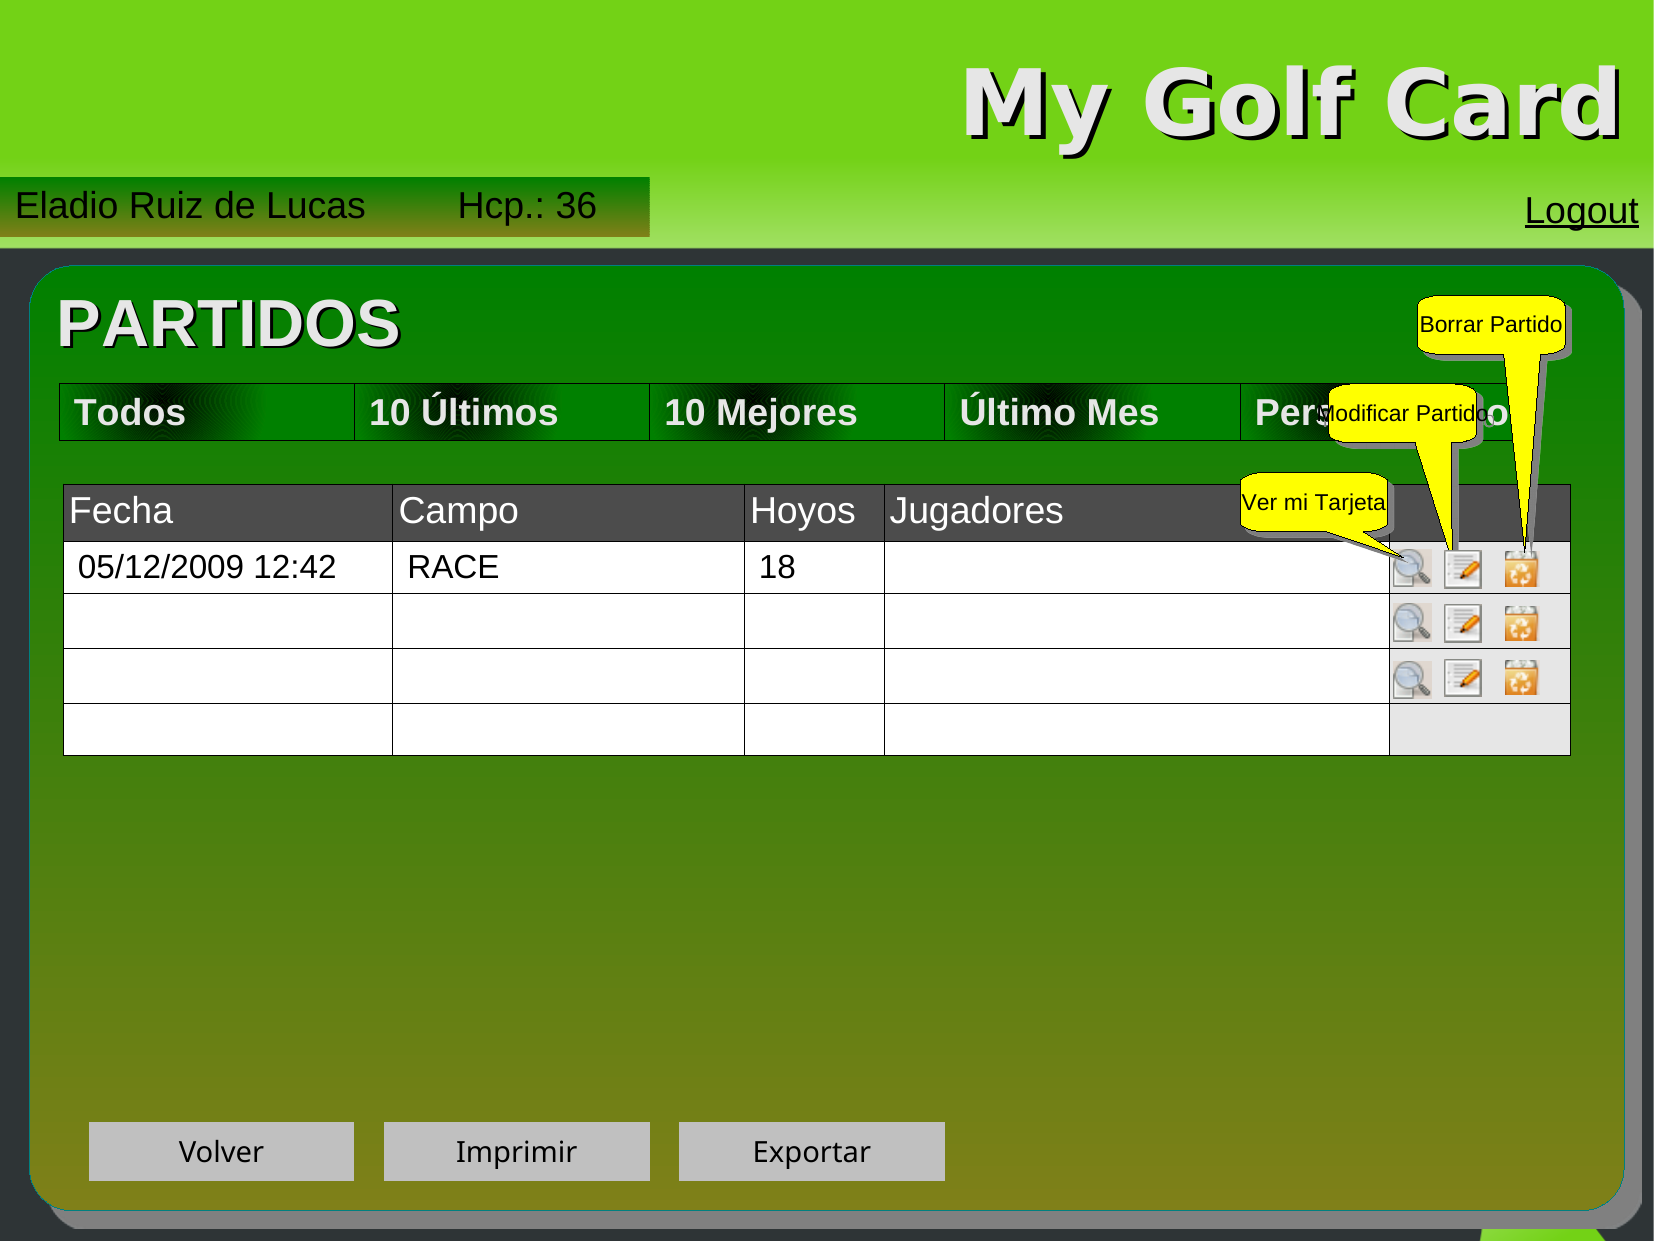

# My Golf Card
Eladio Ruiz de Lucas		Hcp.: 36
Logout
PARTIDOS
Borrar Partido
Todos
10 Últimos
10 Mejores
Último Mes
Personalizado
Modificar Partido
Ver mi Tarjeta
| Fecha | Campo | Hoyos | Jugadores | |
| --- | --- | --- | --- | --- |
| 05/12/2009 12:42 | RACE | 18 | | |
| | | | | |
| | | | | |
| | | | | |